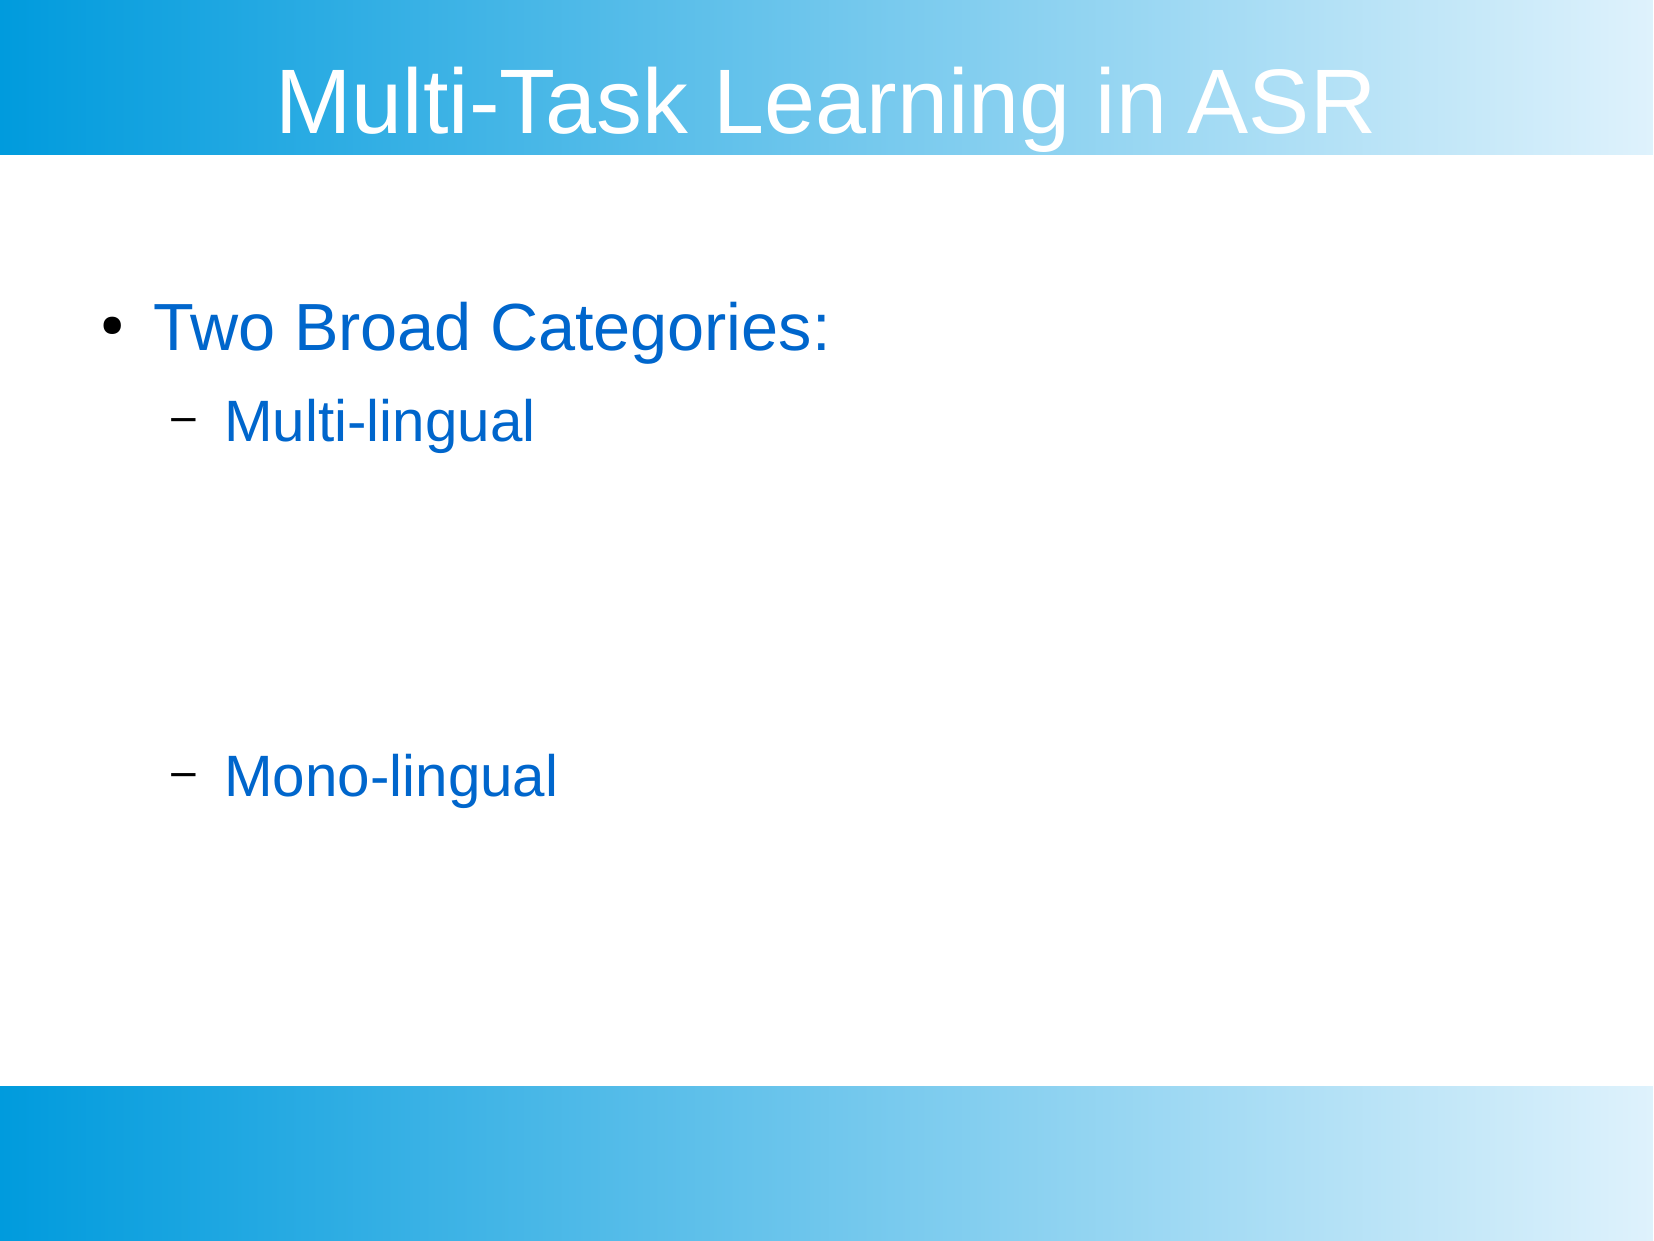

# Multi-Task Learning in ASR
Two Broad Categories:
Multi-lingual
Mono-lingual